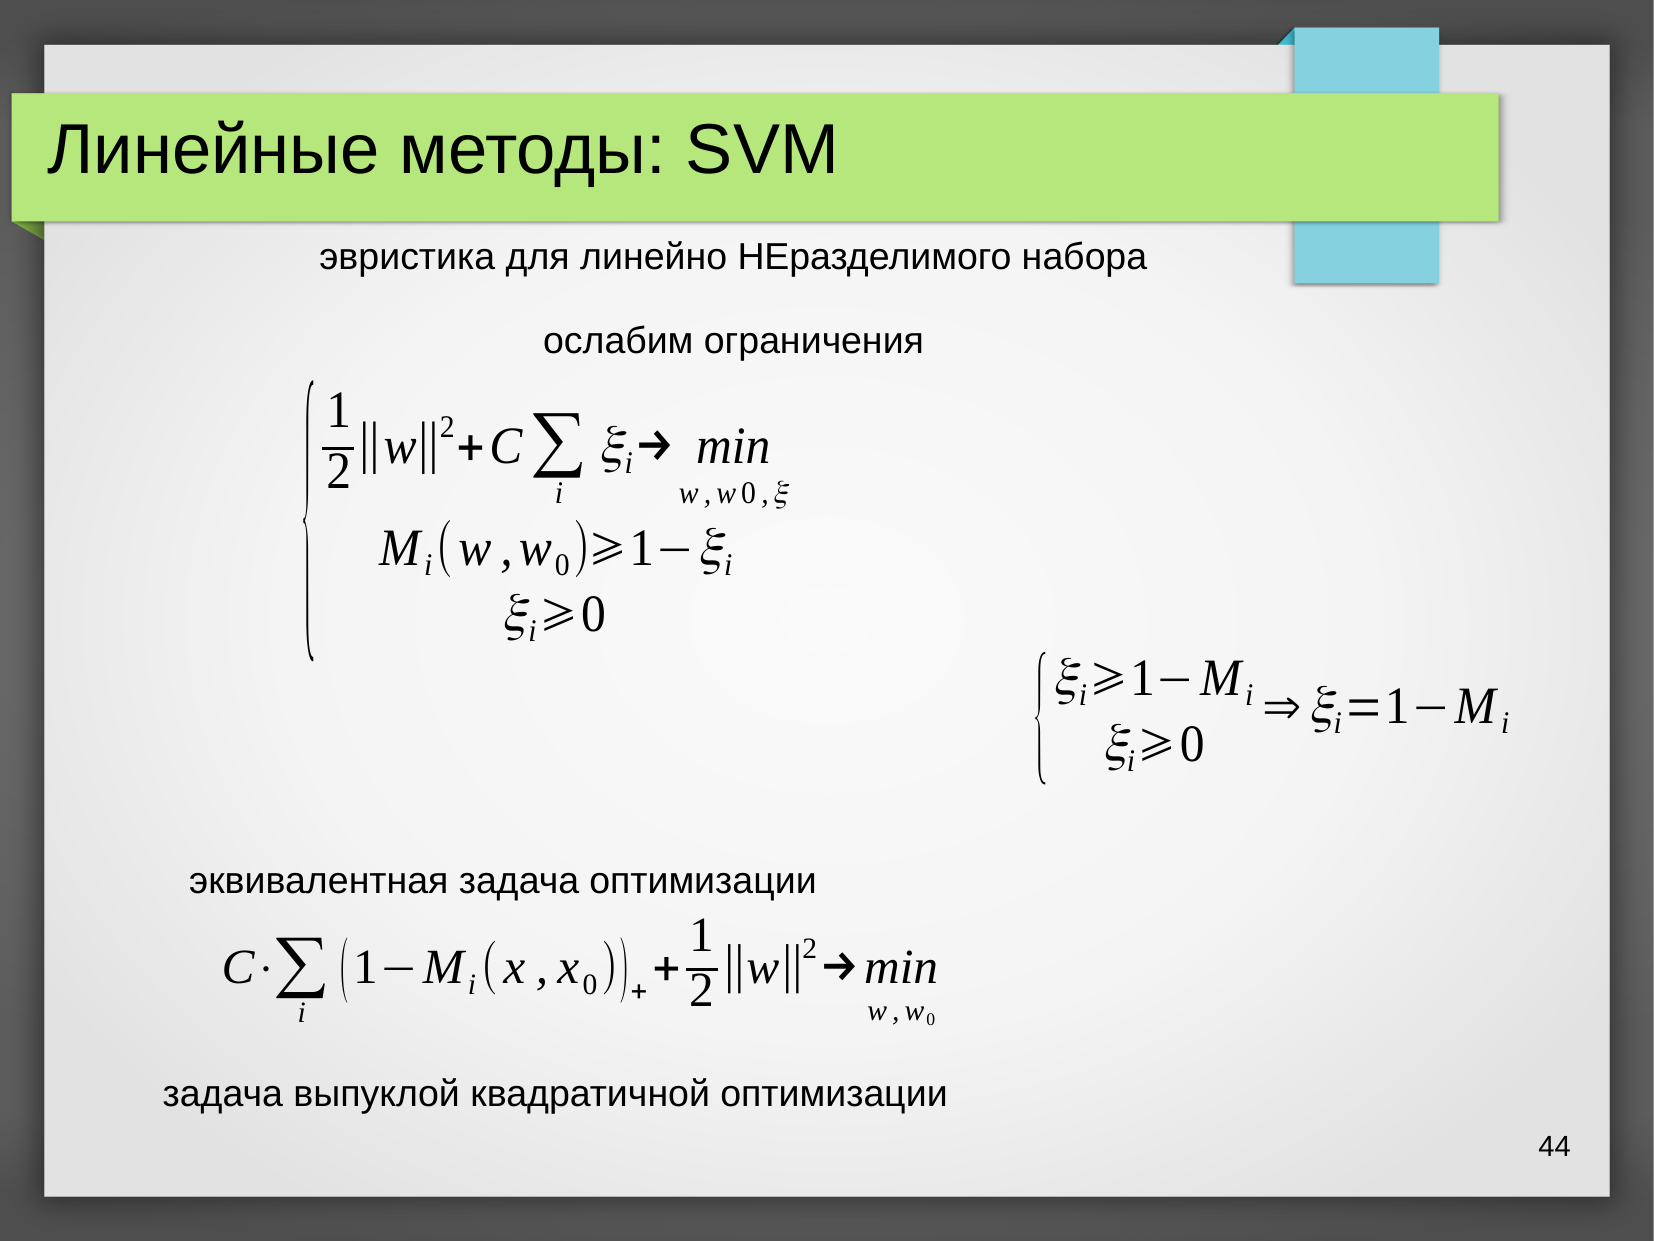

# Линейные методы: SVM
эвристика для линейно НЕразделимого набора
ослабим ограничения
эквивалентная задача оптимизации
задача выпуклой квадратичной оптимизации
44